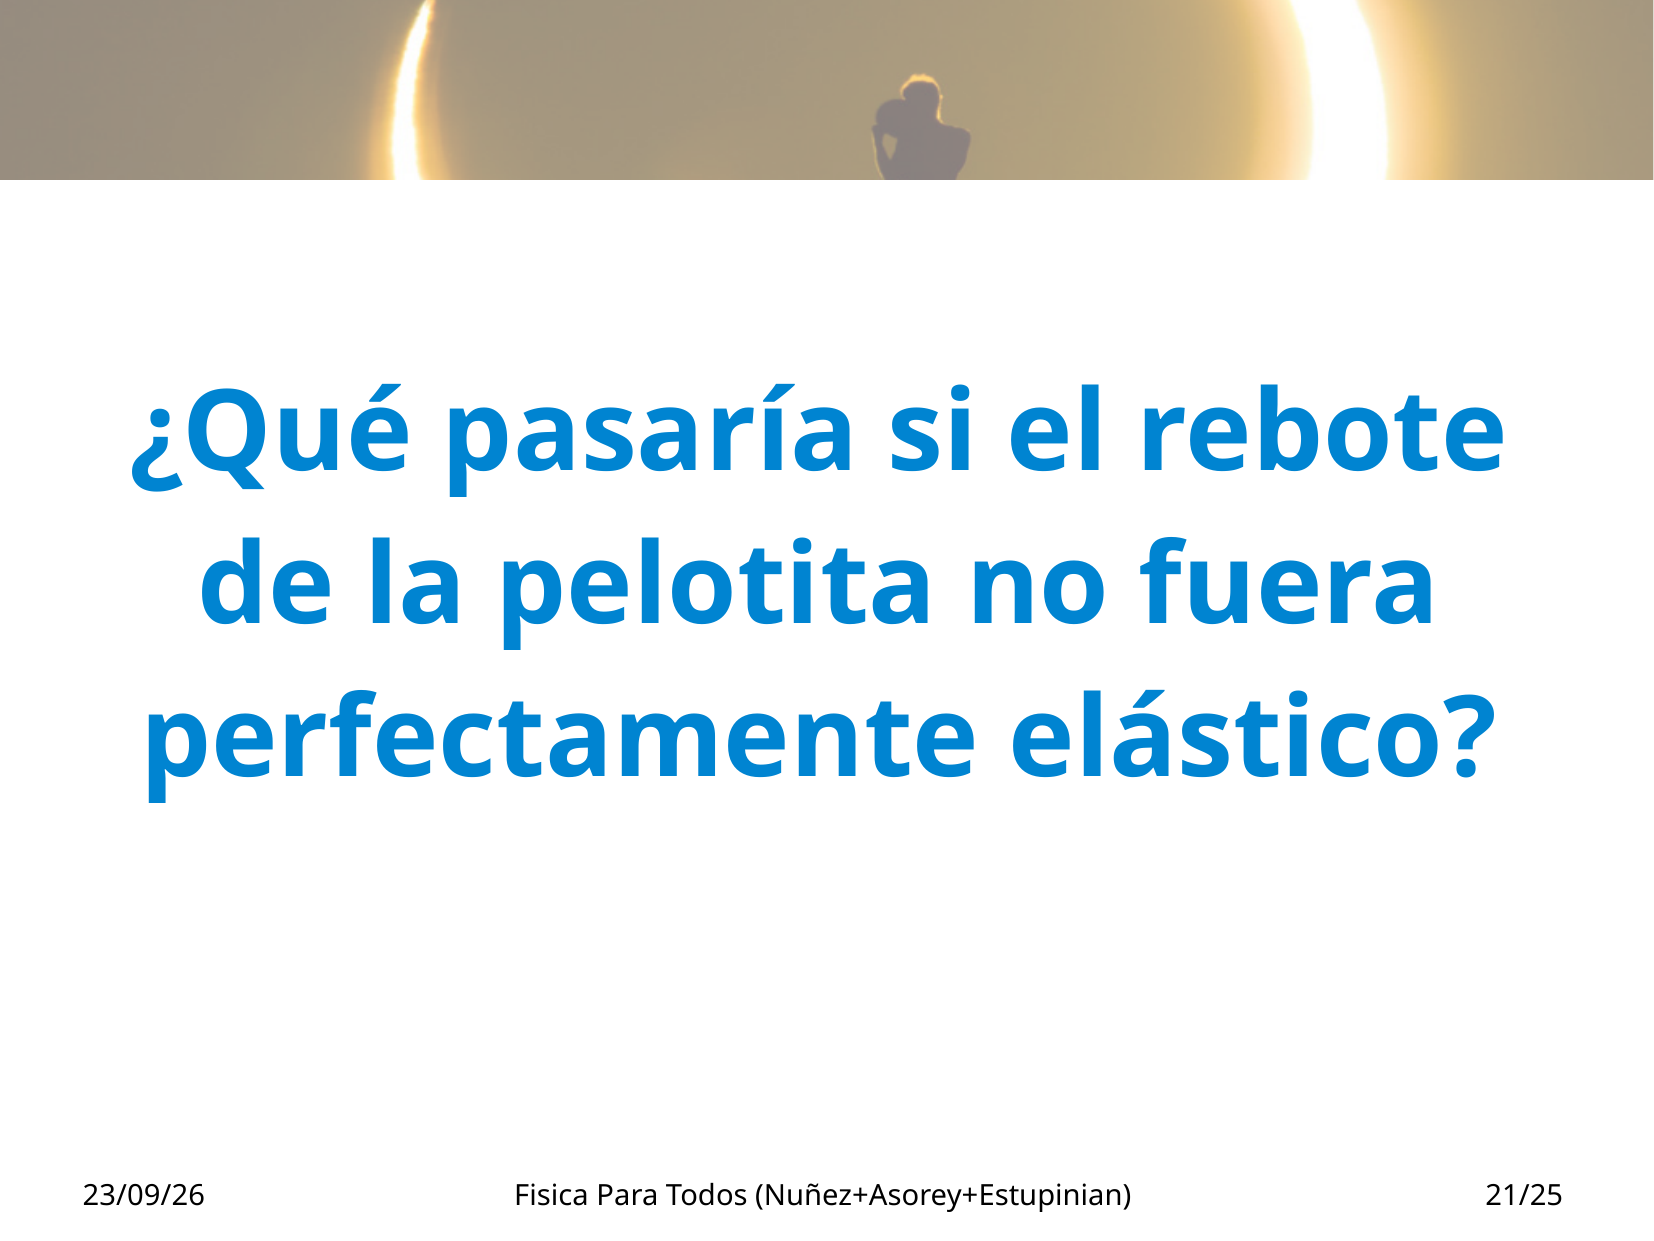

# ¿Qué pasaría si el rebote de la pelotita no fuera perfectamente elástico?
Fisica Para Todos (Nuñez+Asorey+Estupinian)
21